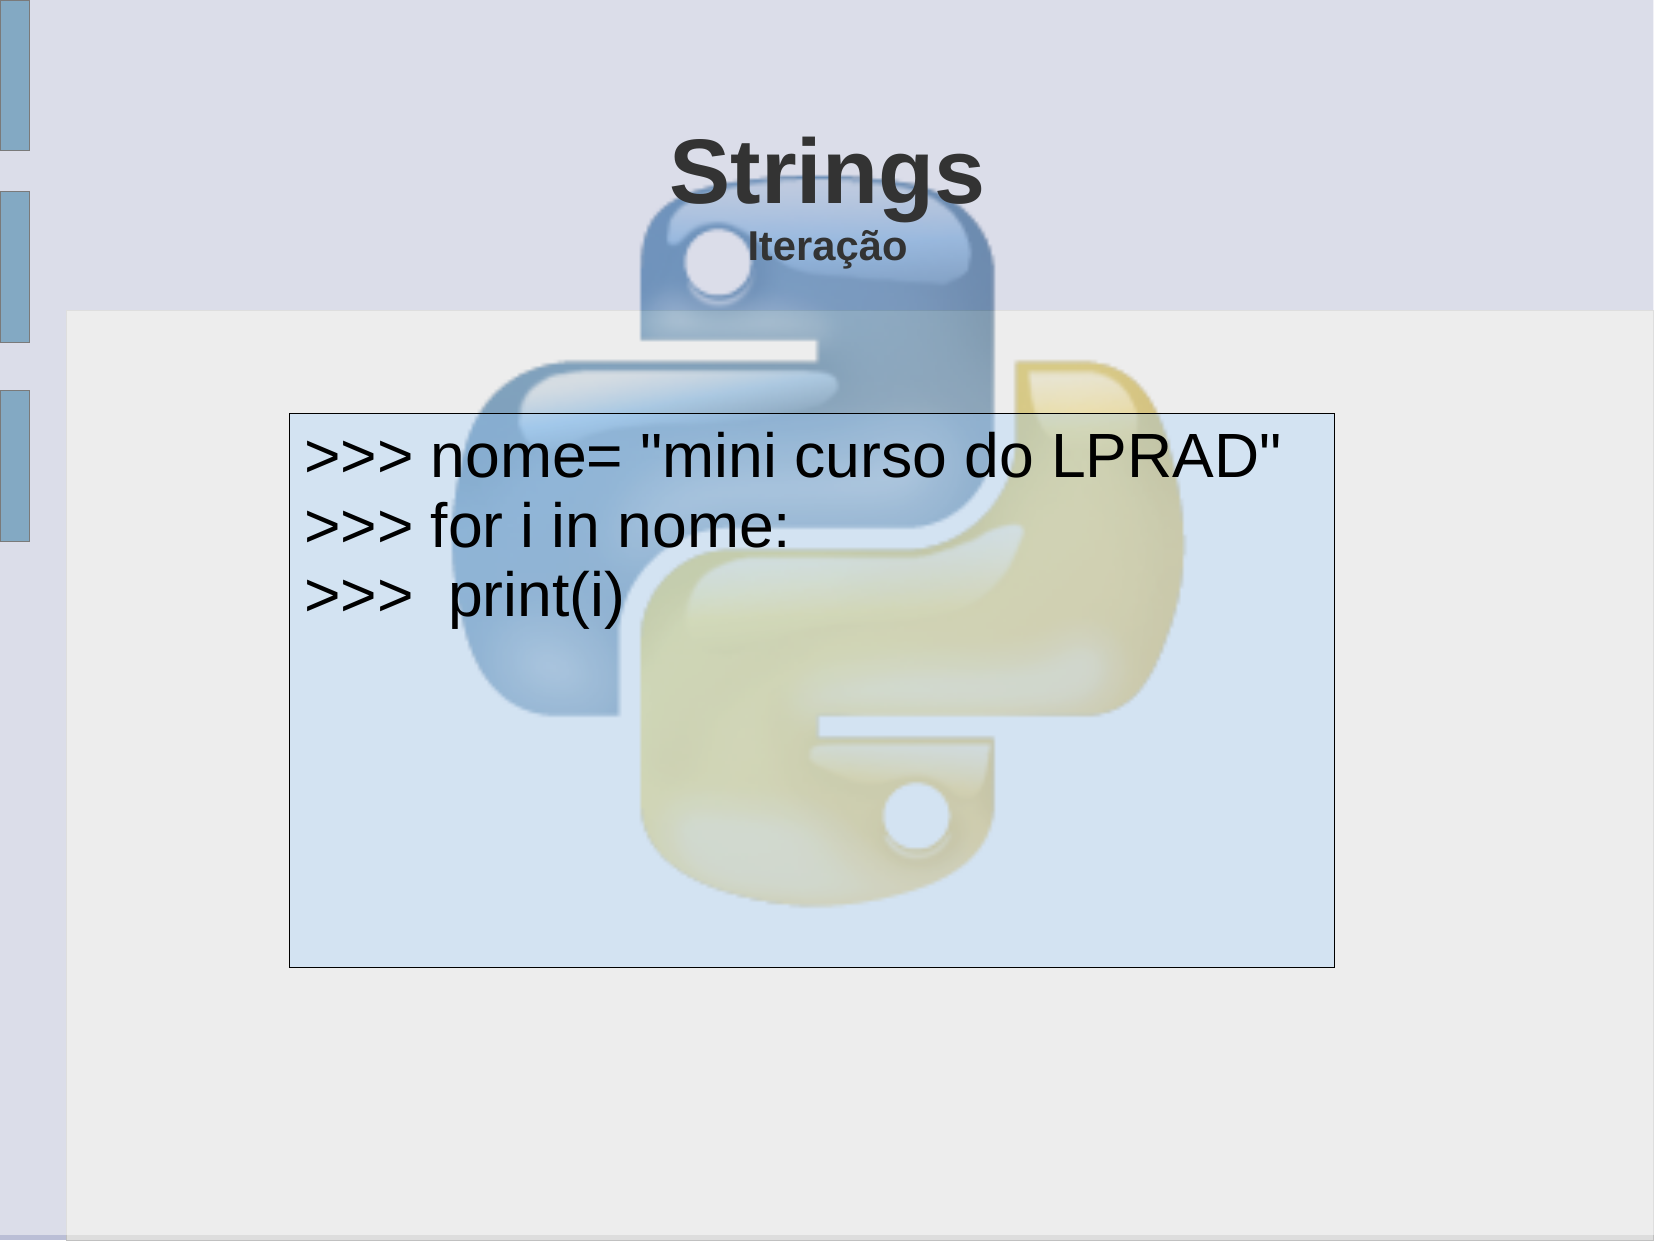

# Strings Iteração
>>> nome= "mini curso do LPRAD"
>>> for i in nome:
>>> print(i)